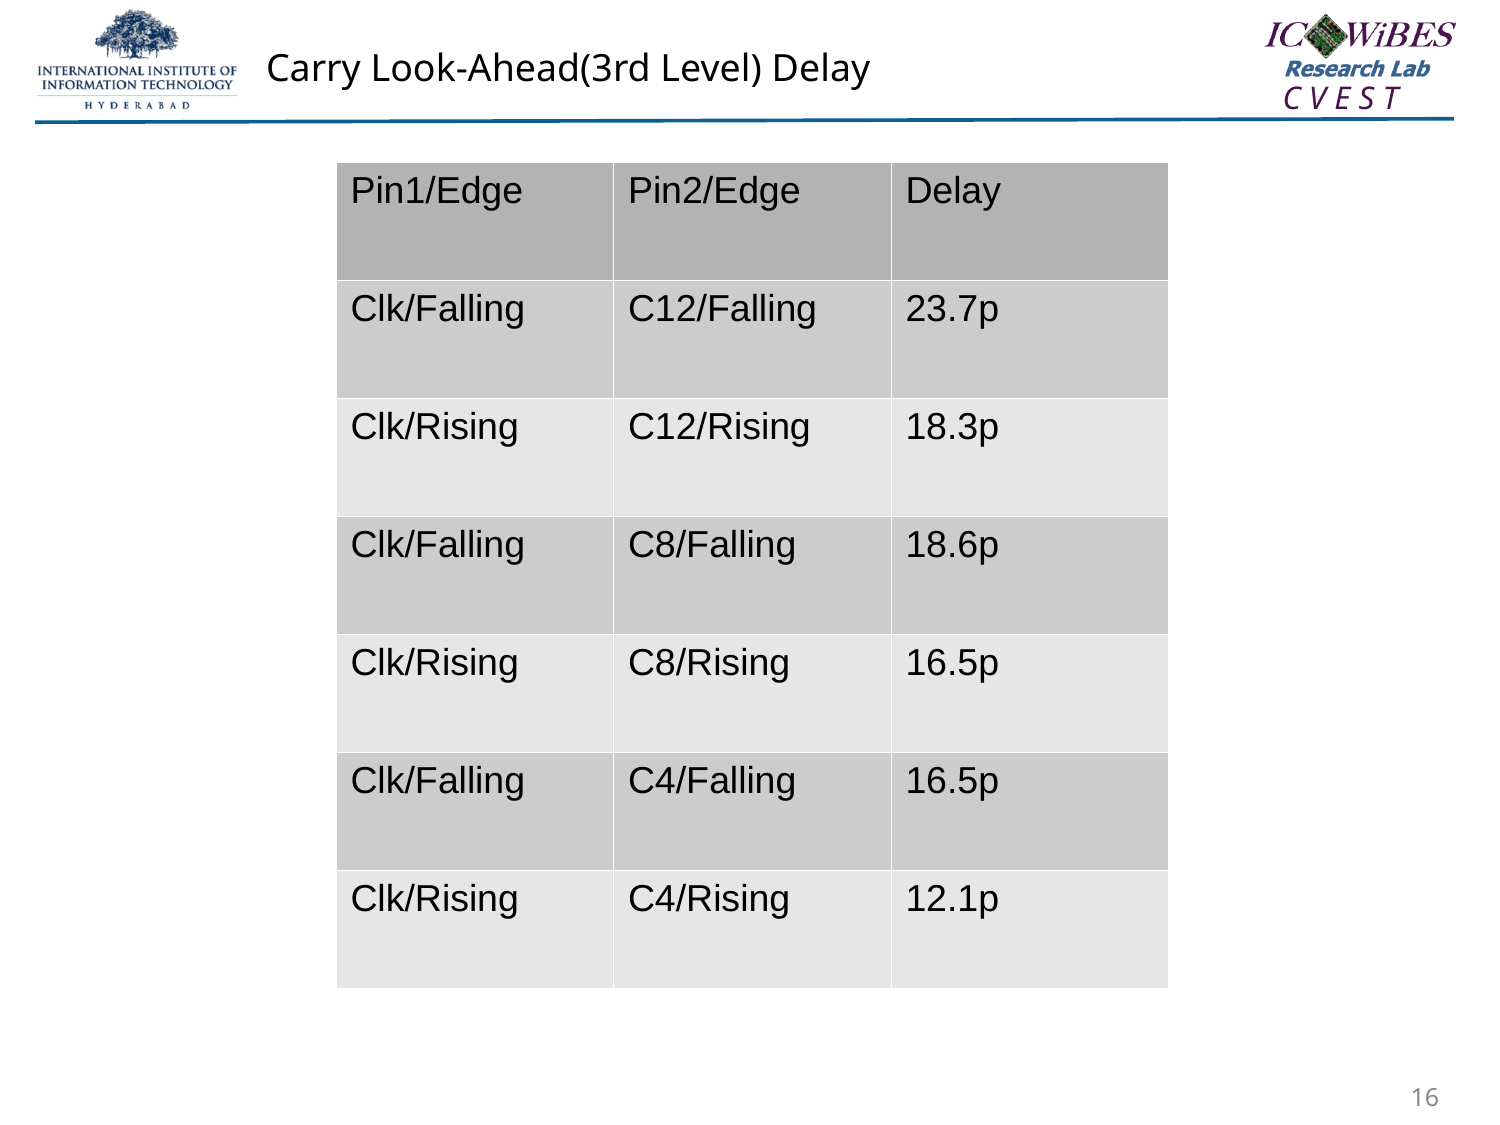

# Carry Look-Ahead(3rd Level) Delay
| Pin1/Edge | Pin2/Edge | Delay |
| --- | --- | --- |
| Clk/Falling | C12/Falling | 23.7p |
| Clk/Rising | C12/Rising | 18.3p |
| Clk/Falling | C8/Falling | 18.6p |
| Clk/Rising | C8/Rising | 16.5p |
| Clk/Falling | C4/Falling | 16.5p |
| Clk/Rising | C4/Rising | 12.1p |